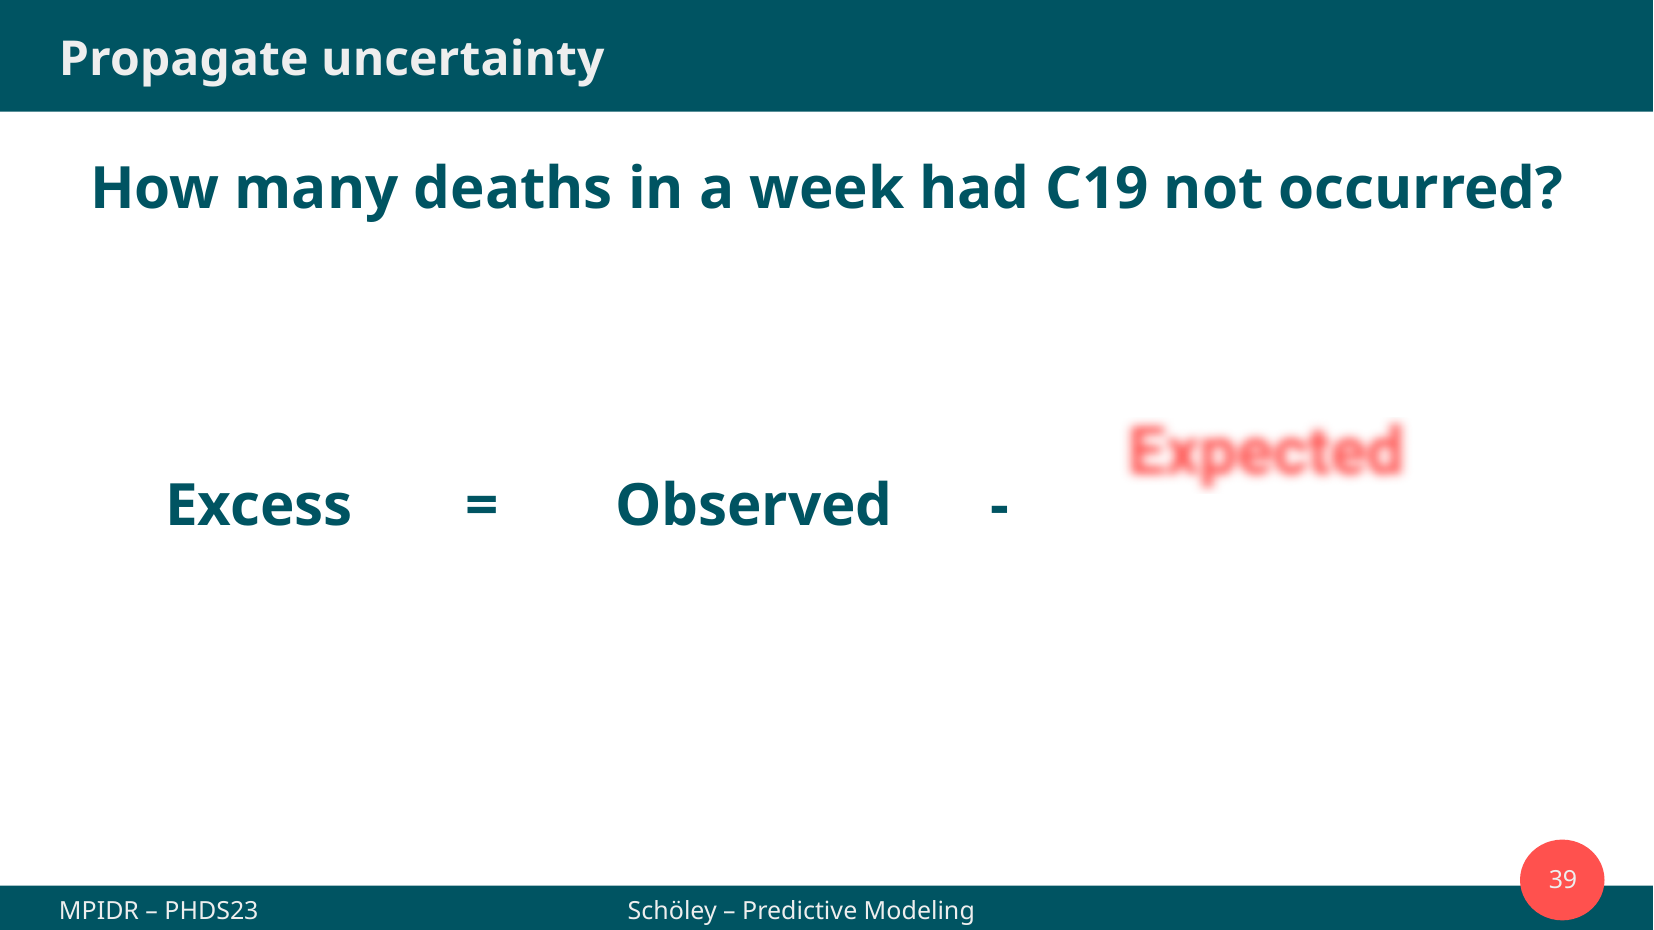

# Propagate uncertainty
How many deaths in a week had C19 not occurred?
	Excess		=		Observed		-
39
MPIDR – PHDS23
Schöley – Predictive Modeling